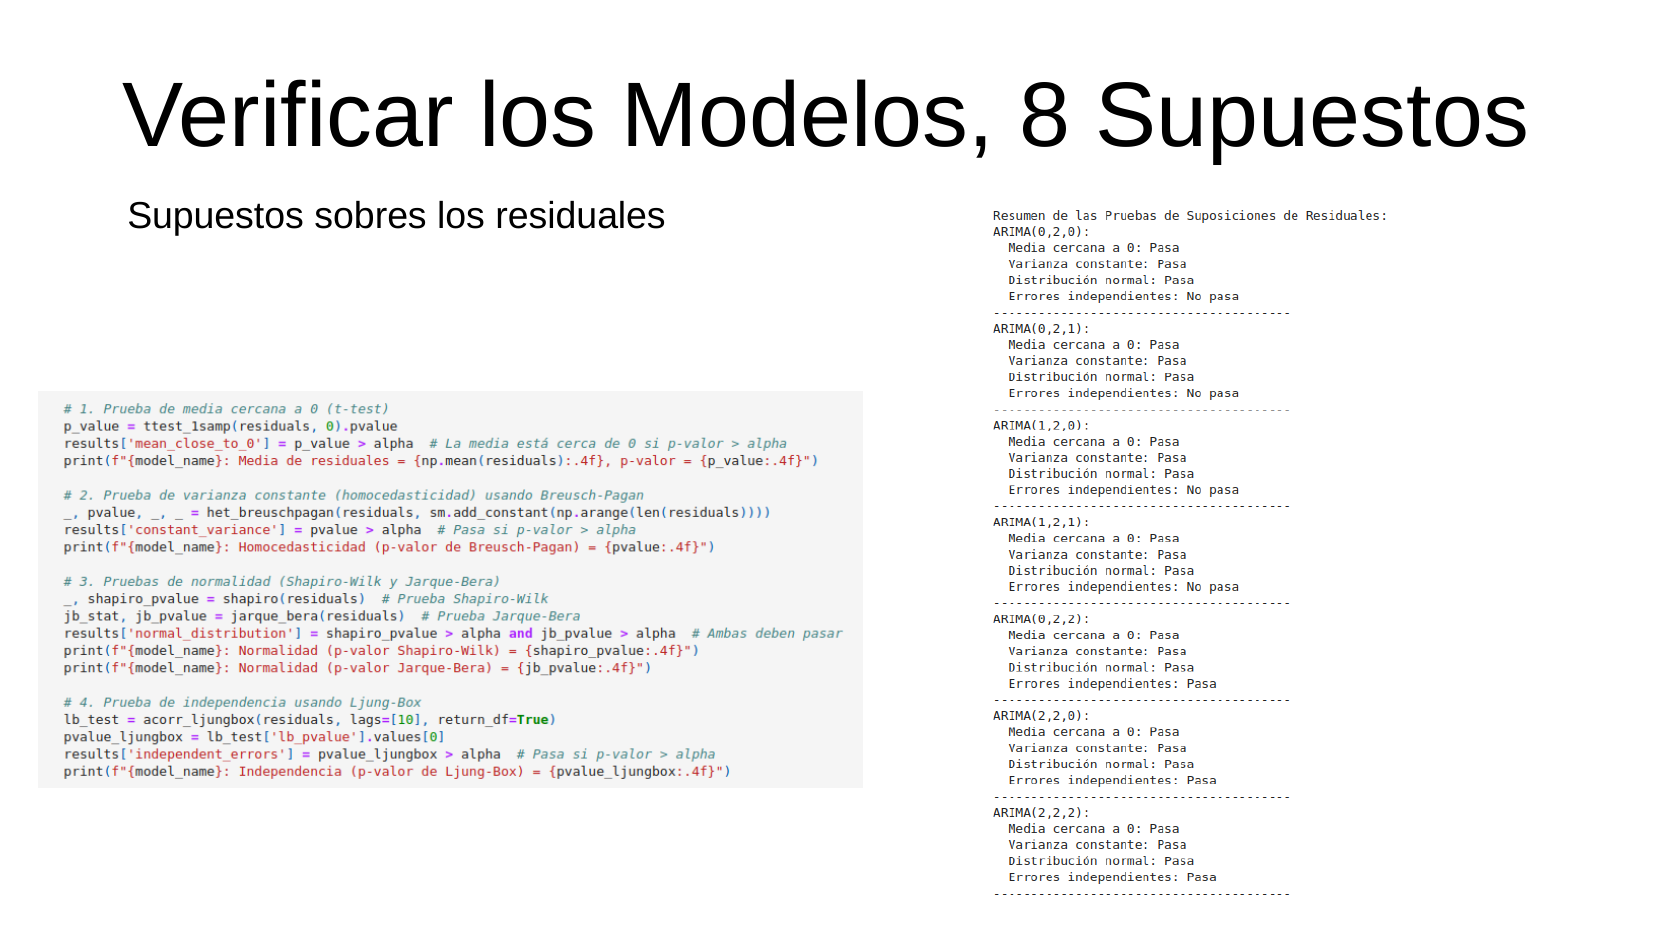

# Verificar los Modelos, 8 Supuestos
Supuestos sobres los residuales